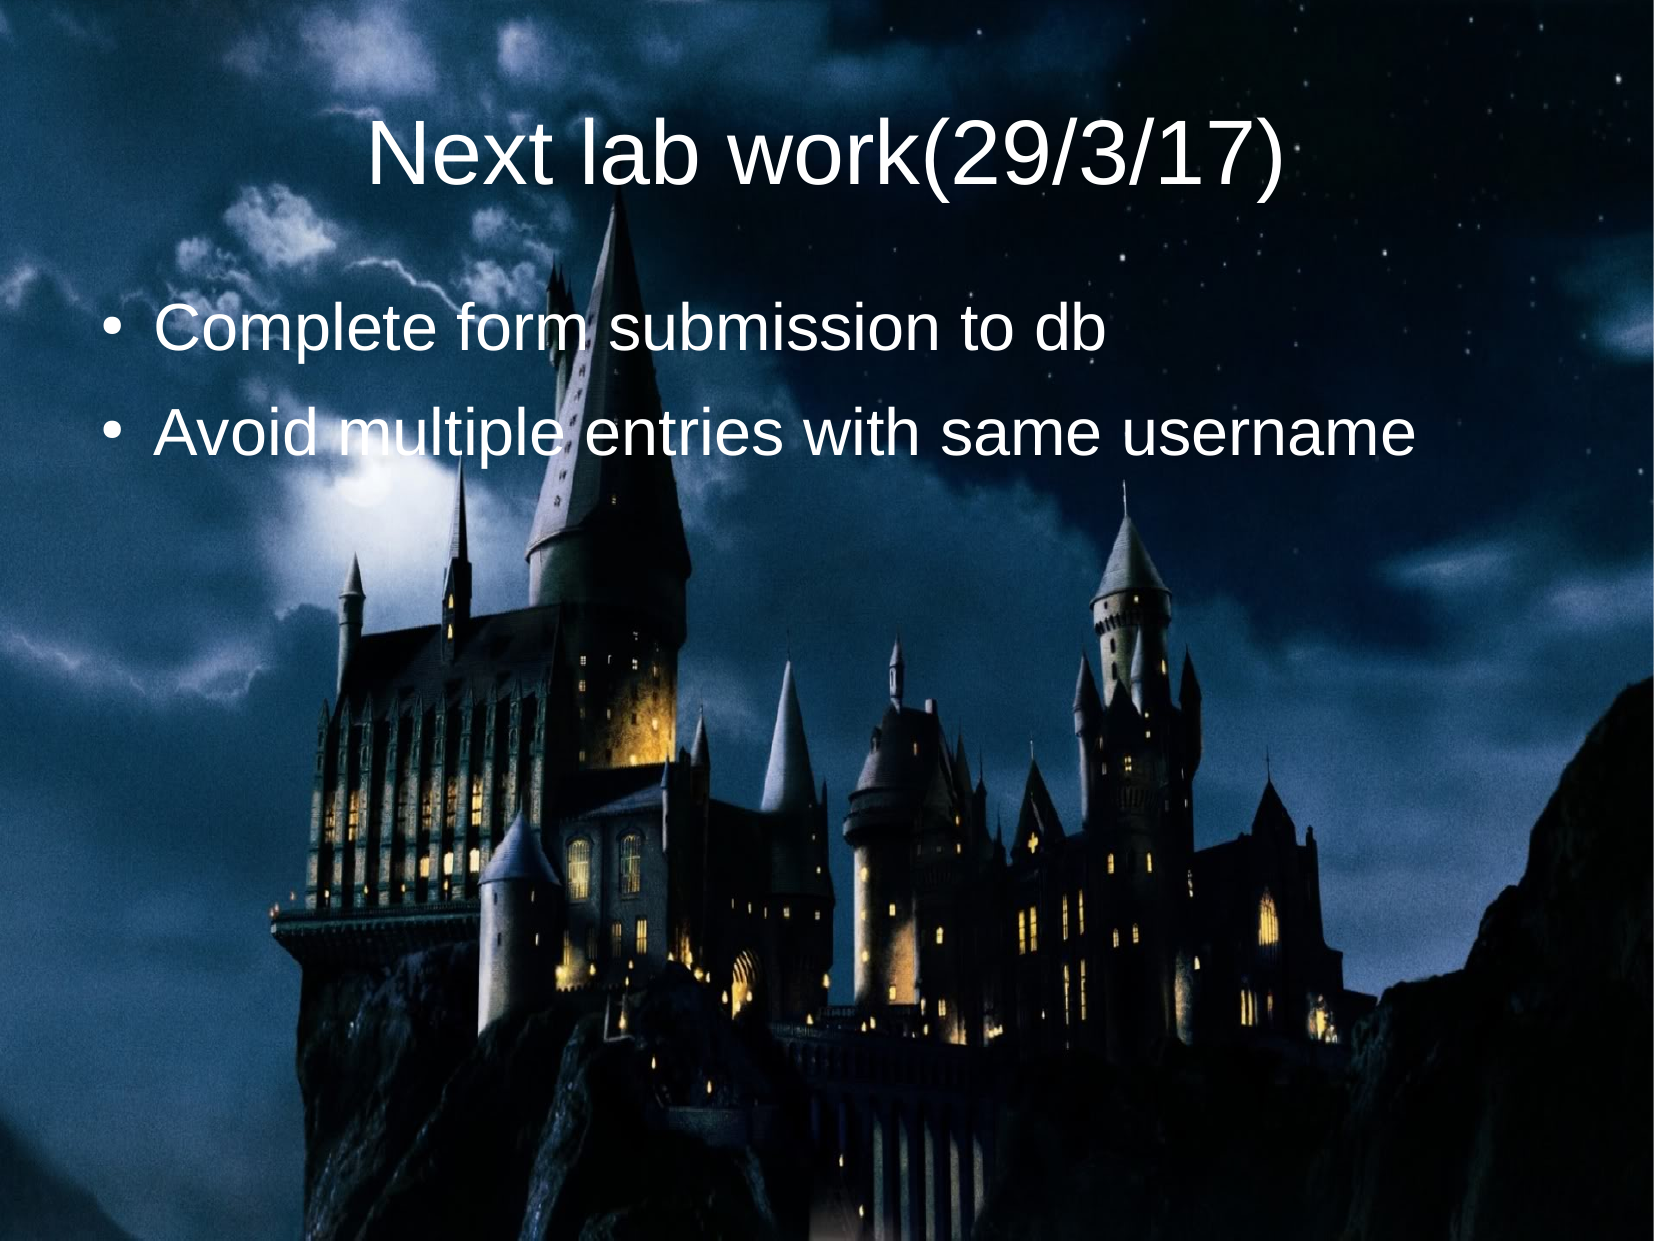

# Next lab work(29/3/17)
Complete form submission to db
Avoid multiple entries with same username